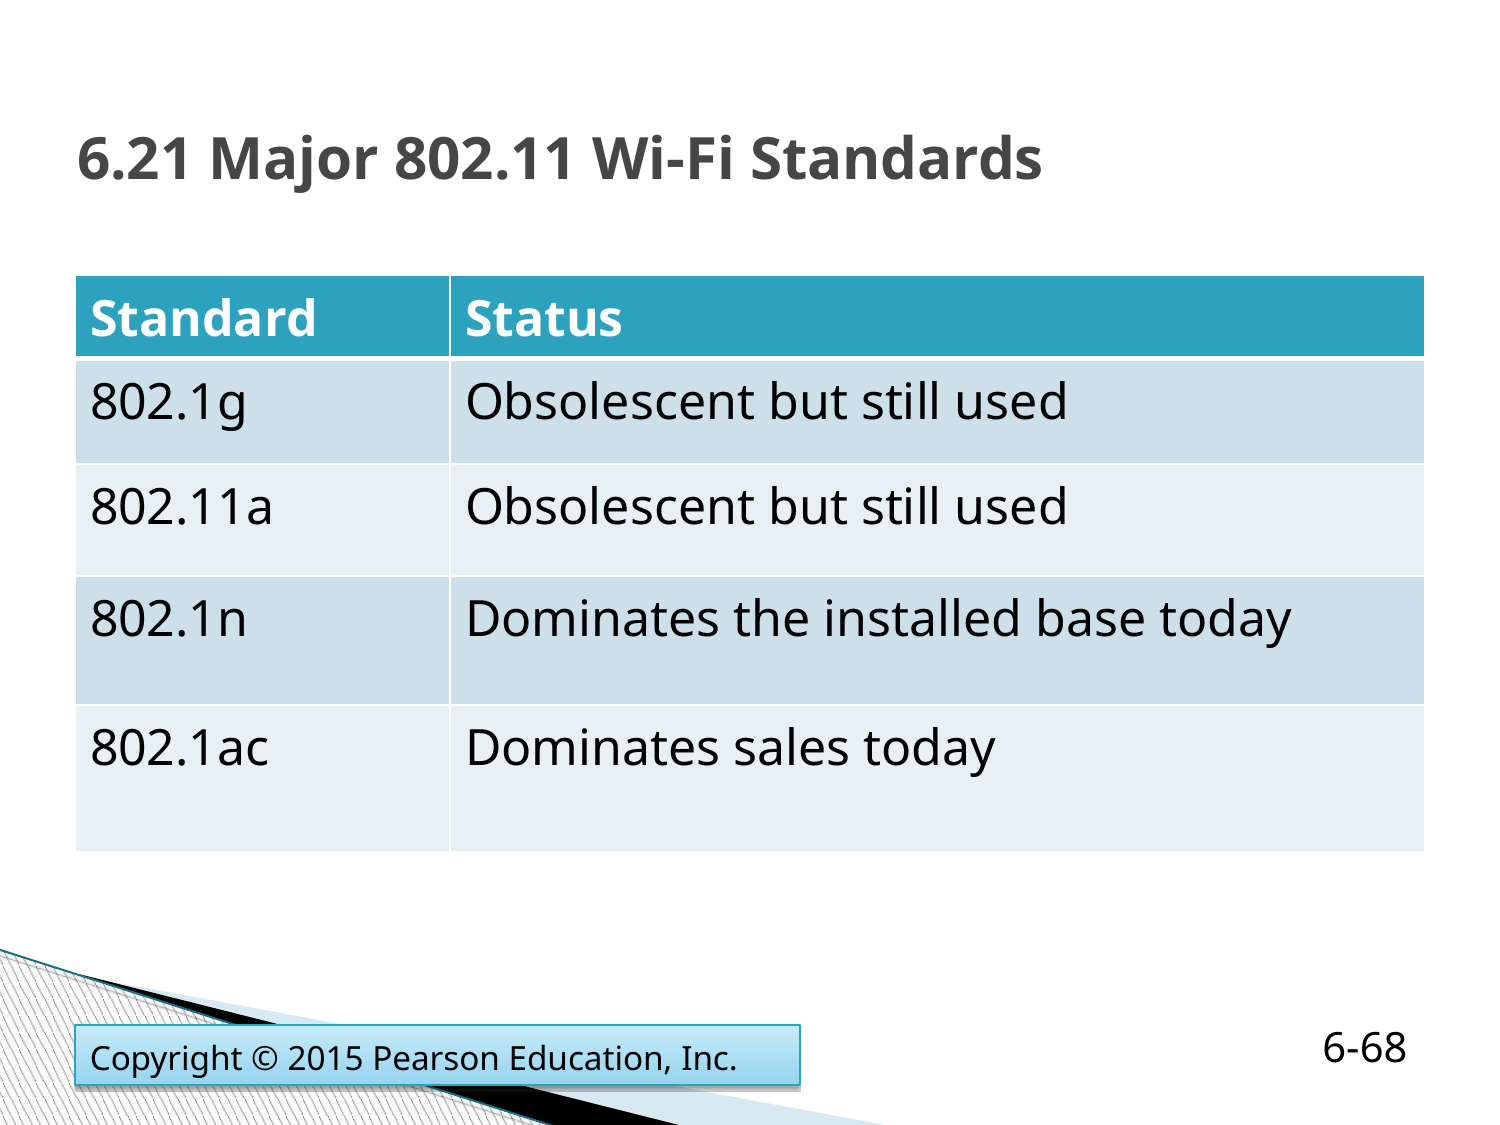

# 6.21 Major 802.11 Wi-Fi Standards
| Standard | Status |
| --- | --- |
| 802.1g | Obsolescent but still used |
| 802.11a | Obsolescent but still used |
| 802.1n | Dominates the installed base today |
| 802.1ac | Dominates sales today |
Copyright © 2015 Pearson Education, Inc.